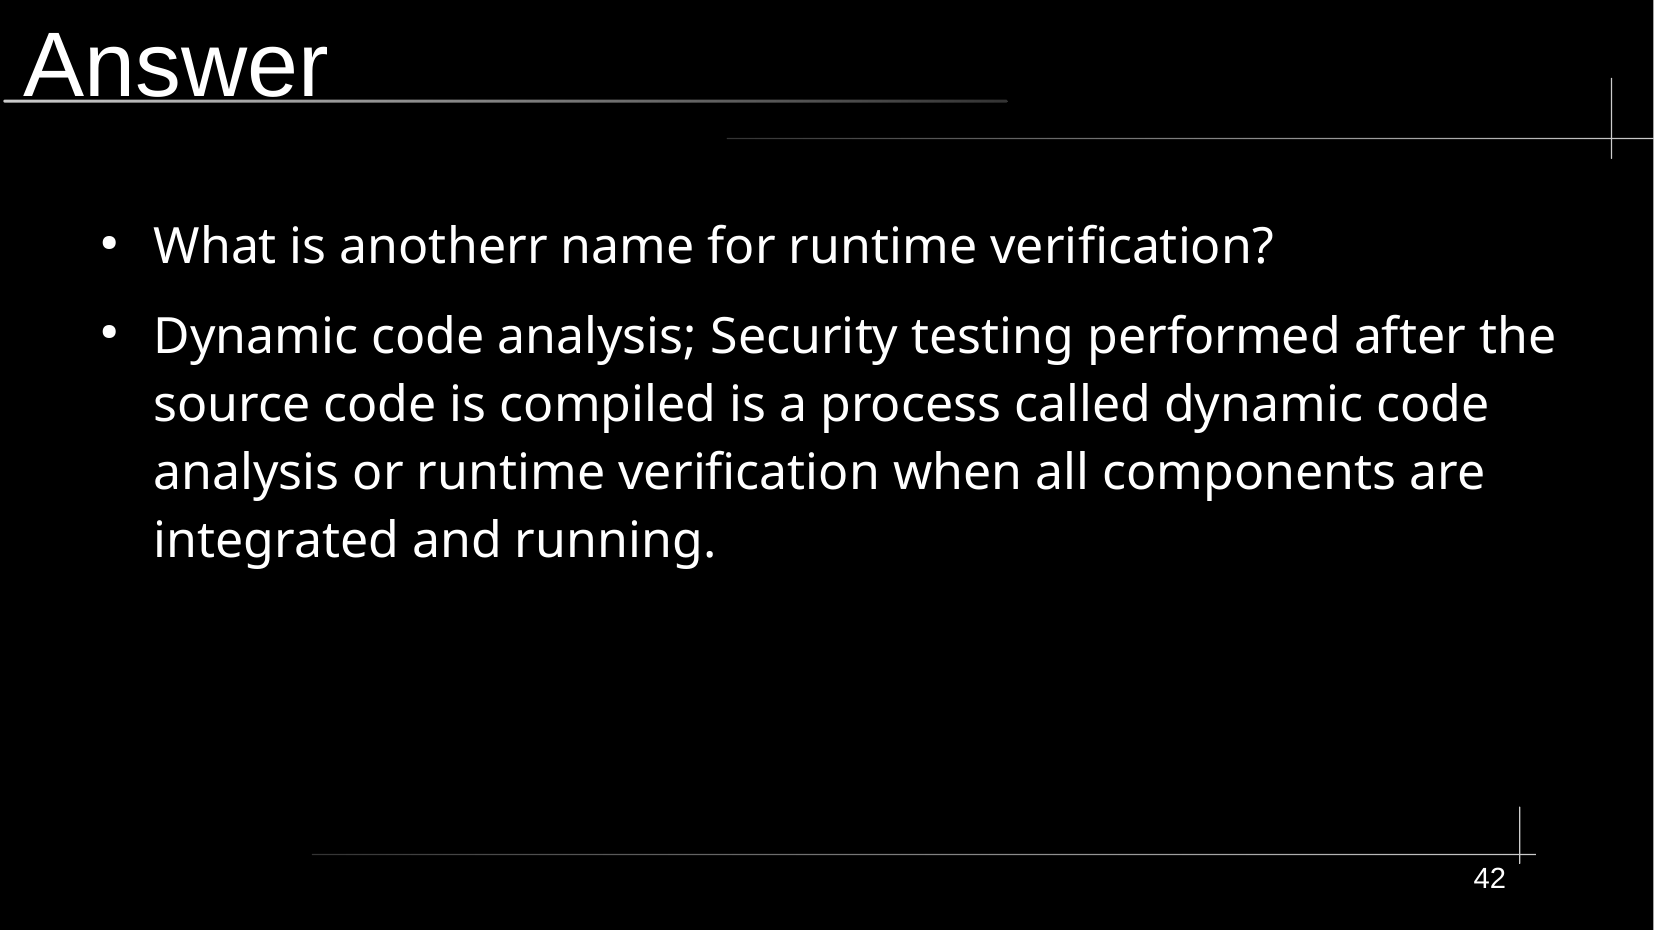

# Answer
What is anotherr name for runtime verification?
Dynamic code analysis; Security testing performed after the source code is compiled is a process called dynamic code analysis or runtime verification when all components are integrated and running.
42